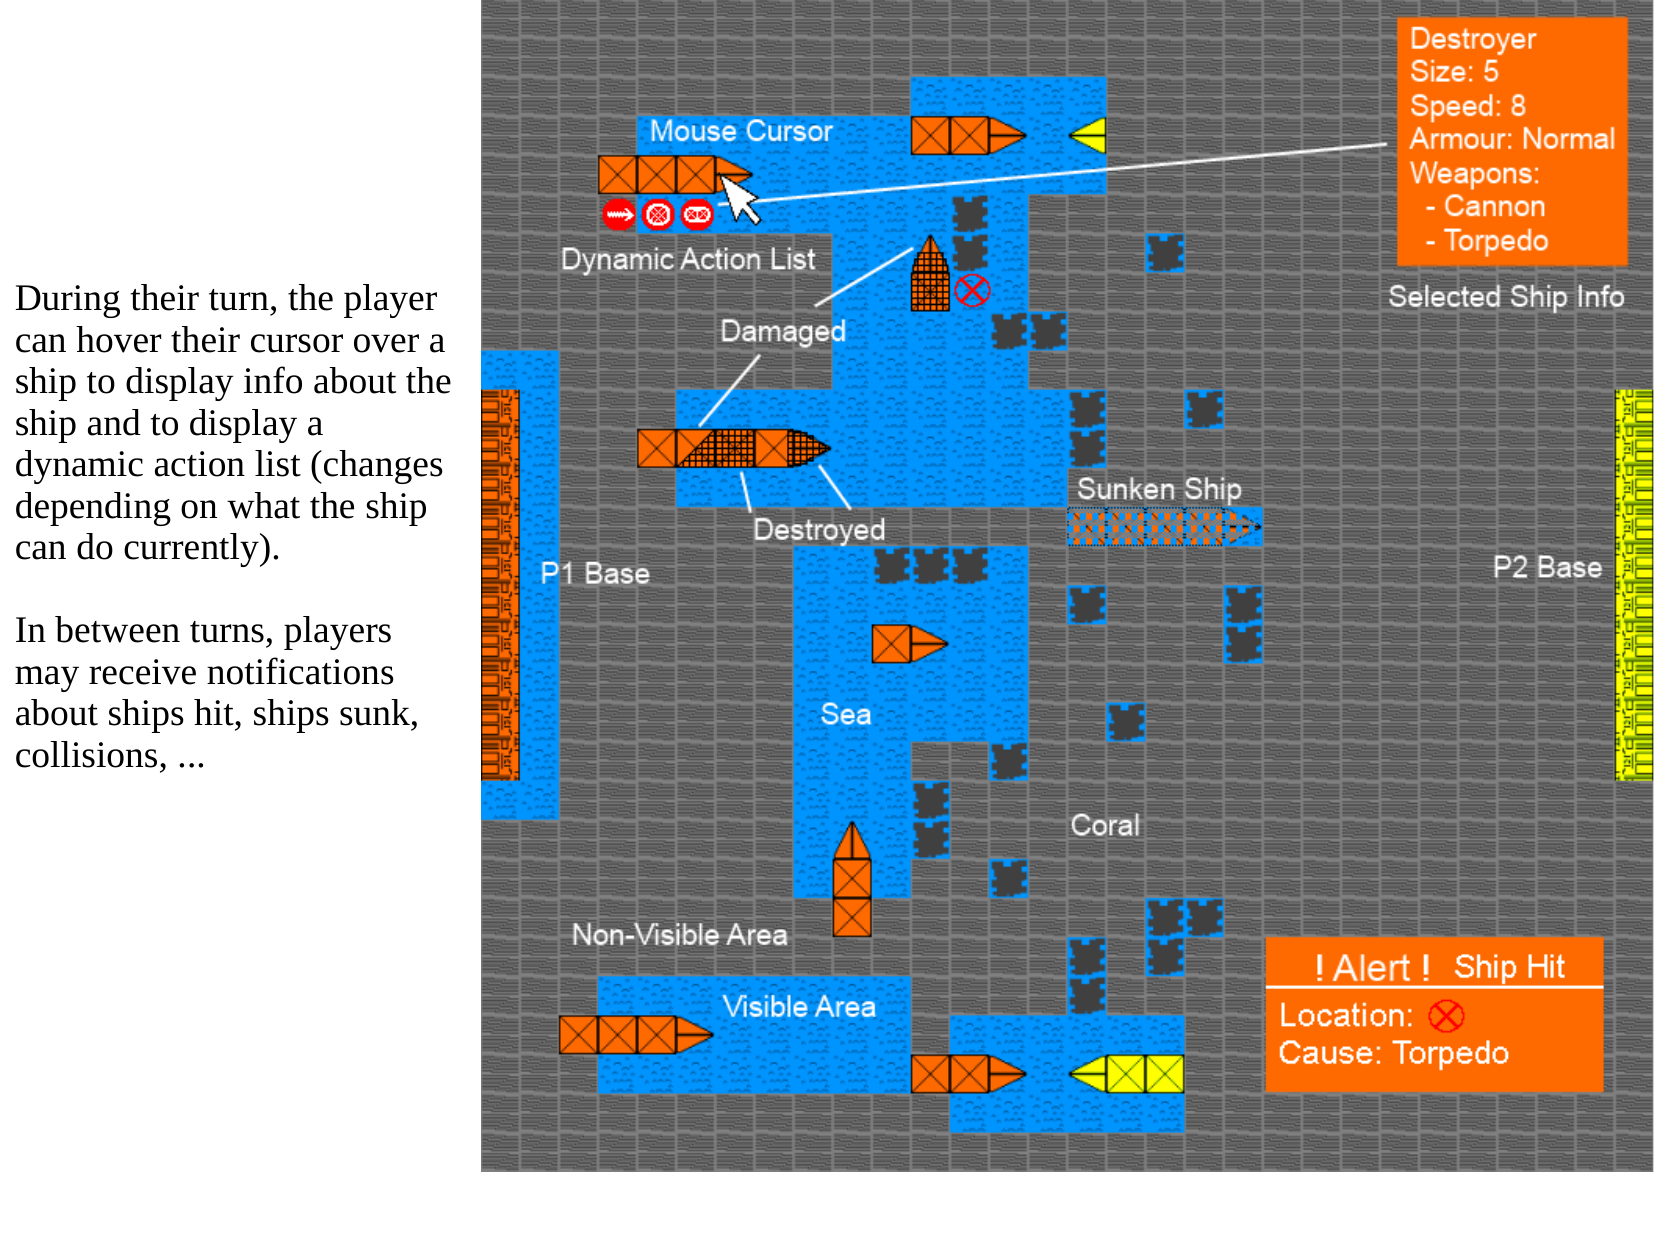

During their turn, the player can hover their cursor over a ship to display info about the ship and to display a dynamic action list (changes depending on what the ship can do currently).
In between turns, players may receive notifications about ships hit, ships sunk, collisions, ...